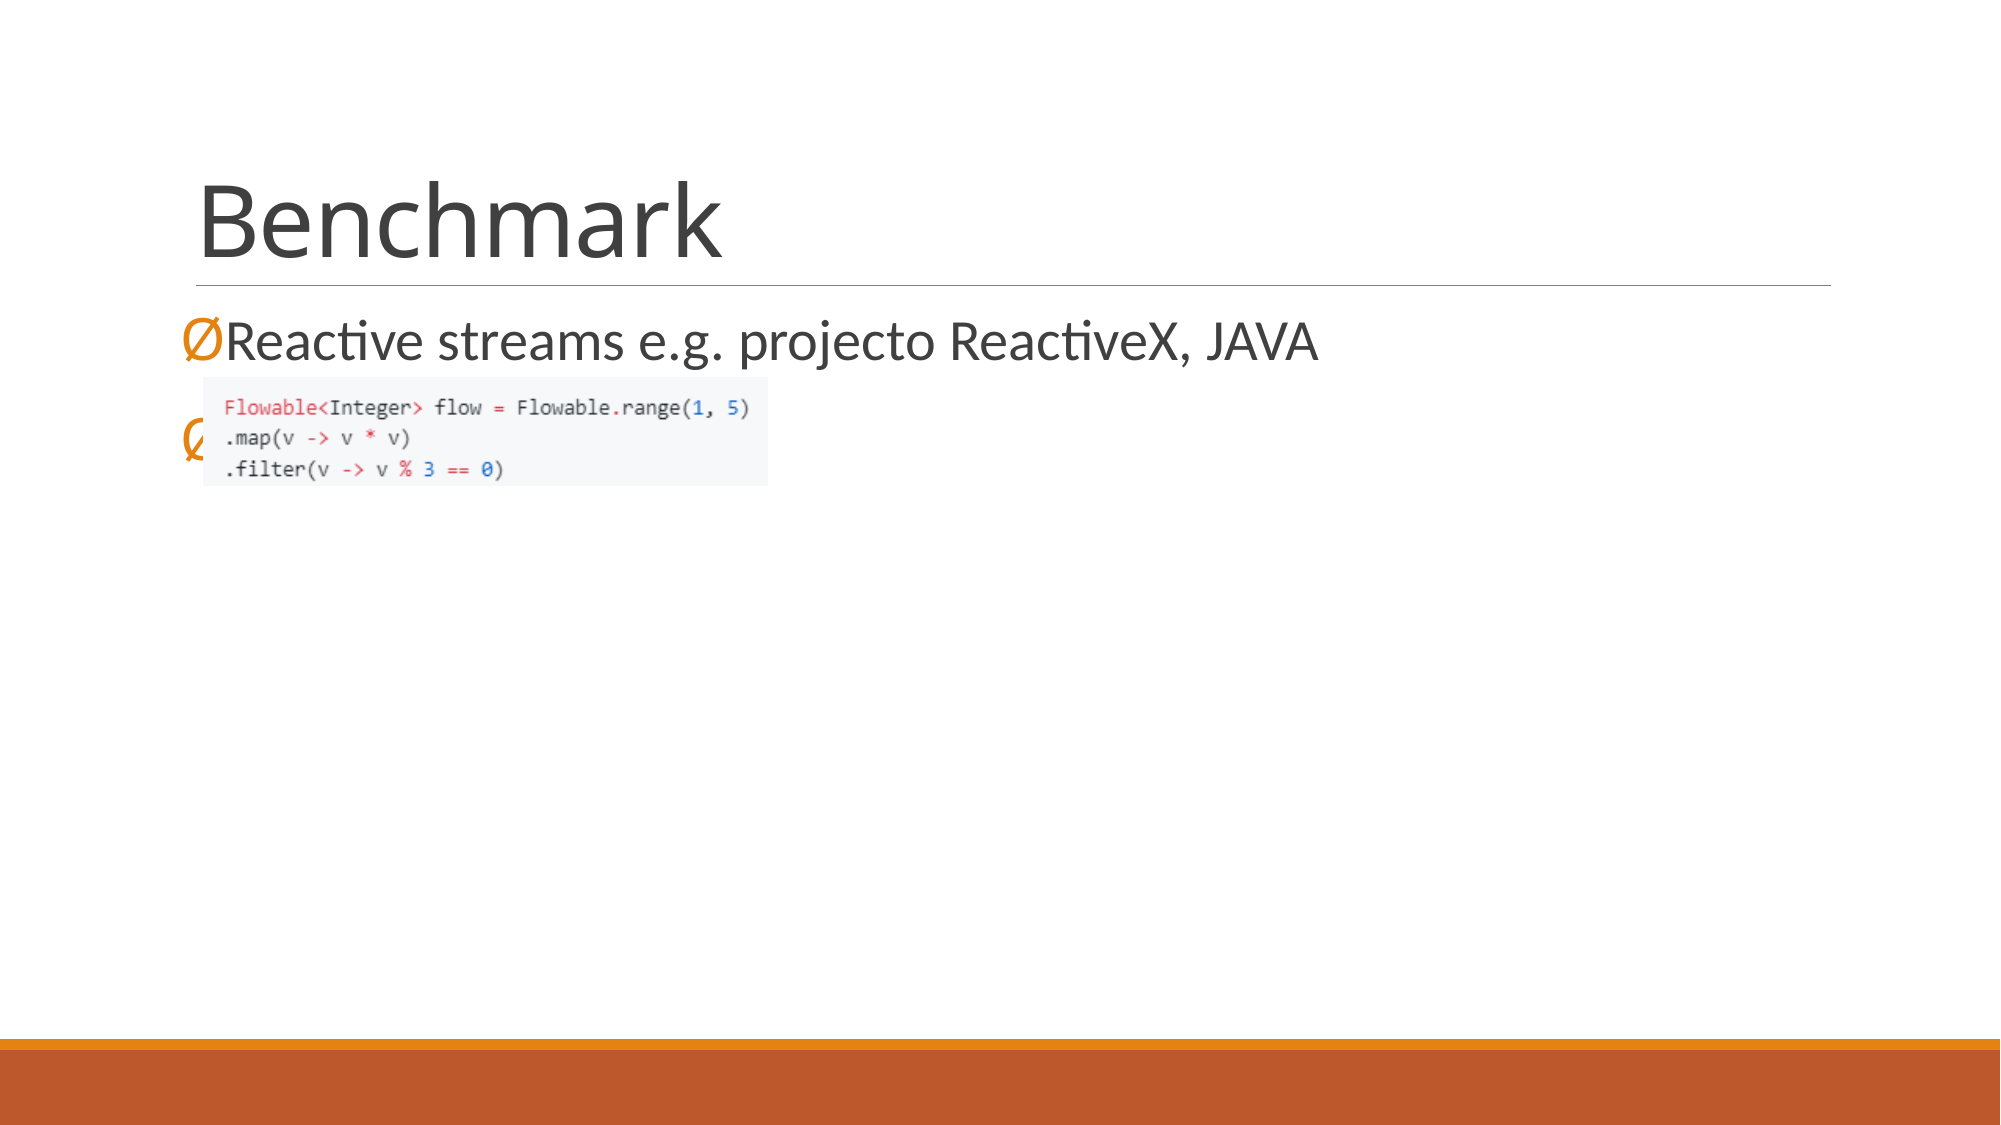

# Benchmark
Reactive streams e.g. projecto ReactiveX, JAVA